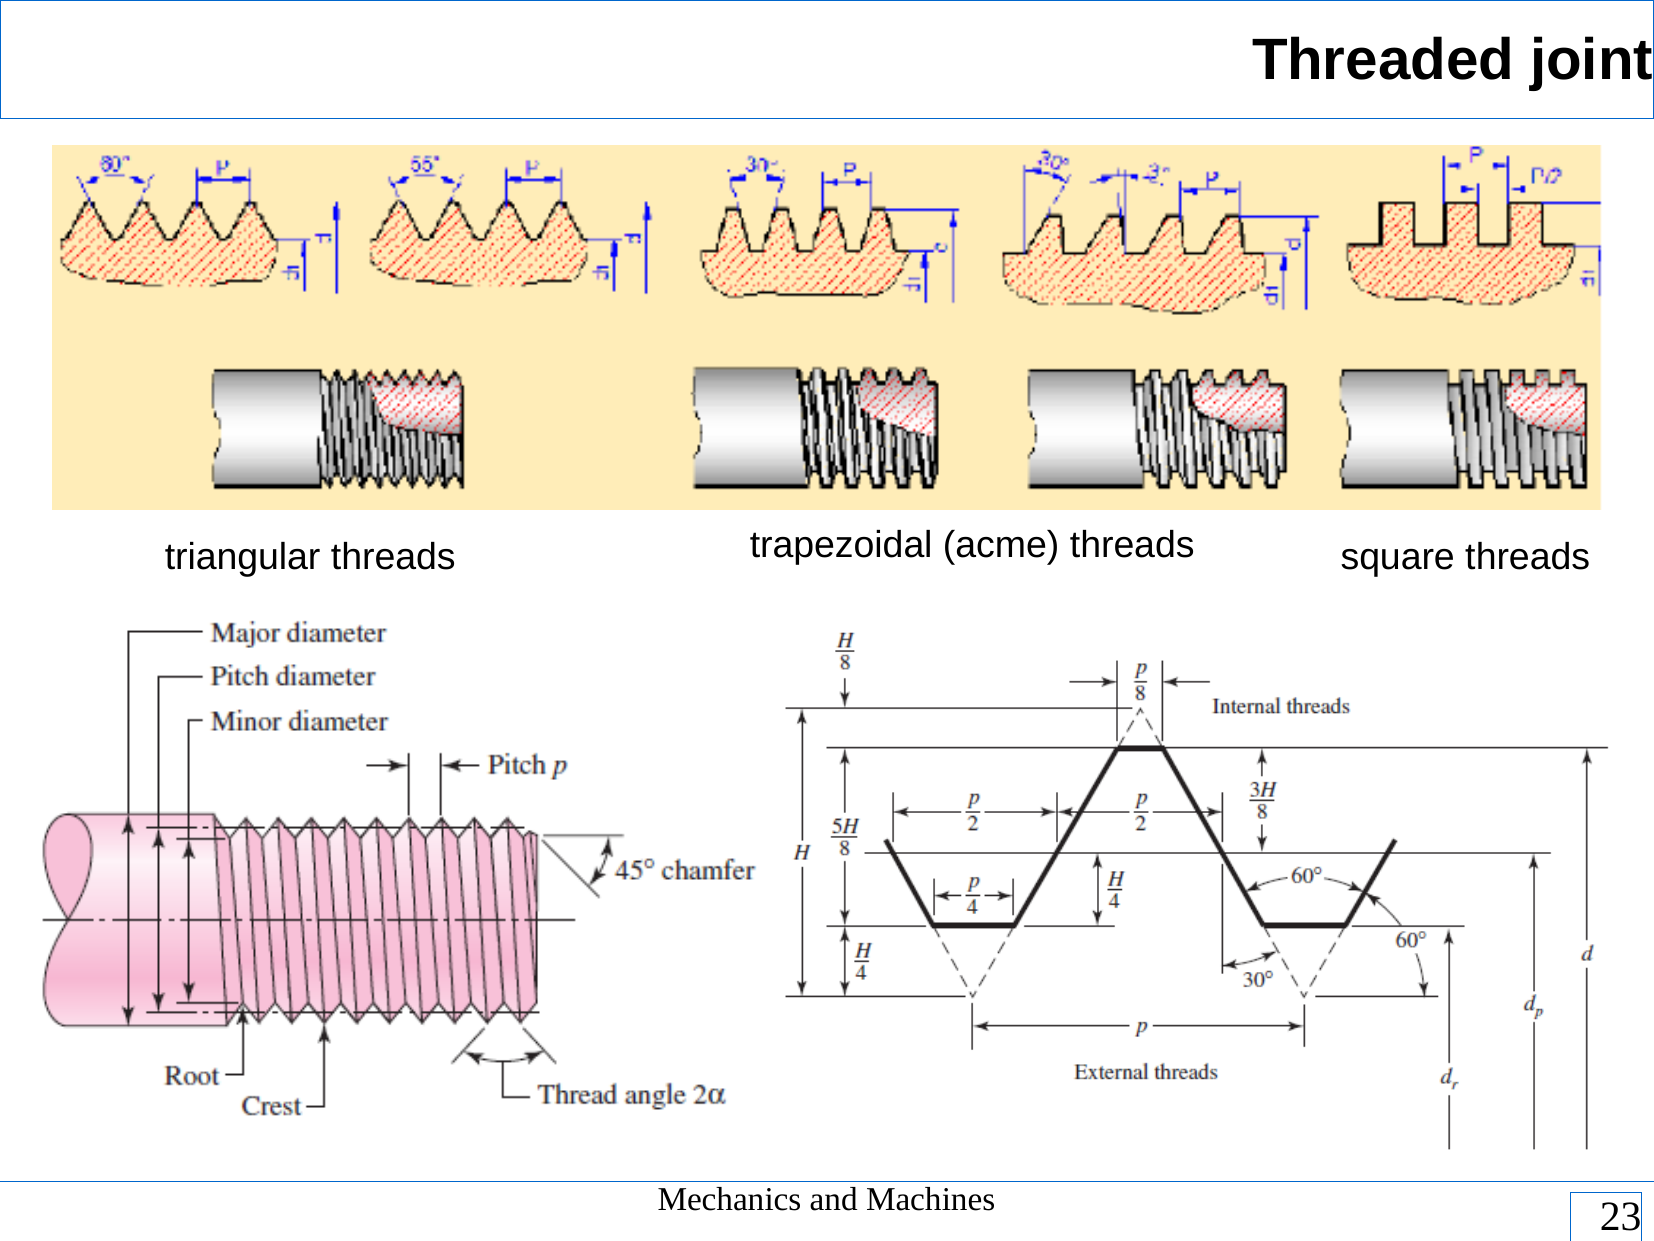

# Threaded joint
trapezoidal (acme) threads
triangular threads
square threads
Mechanics and Machines
23